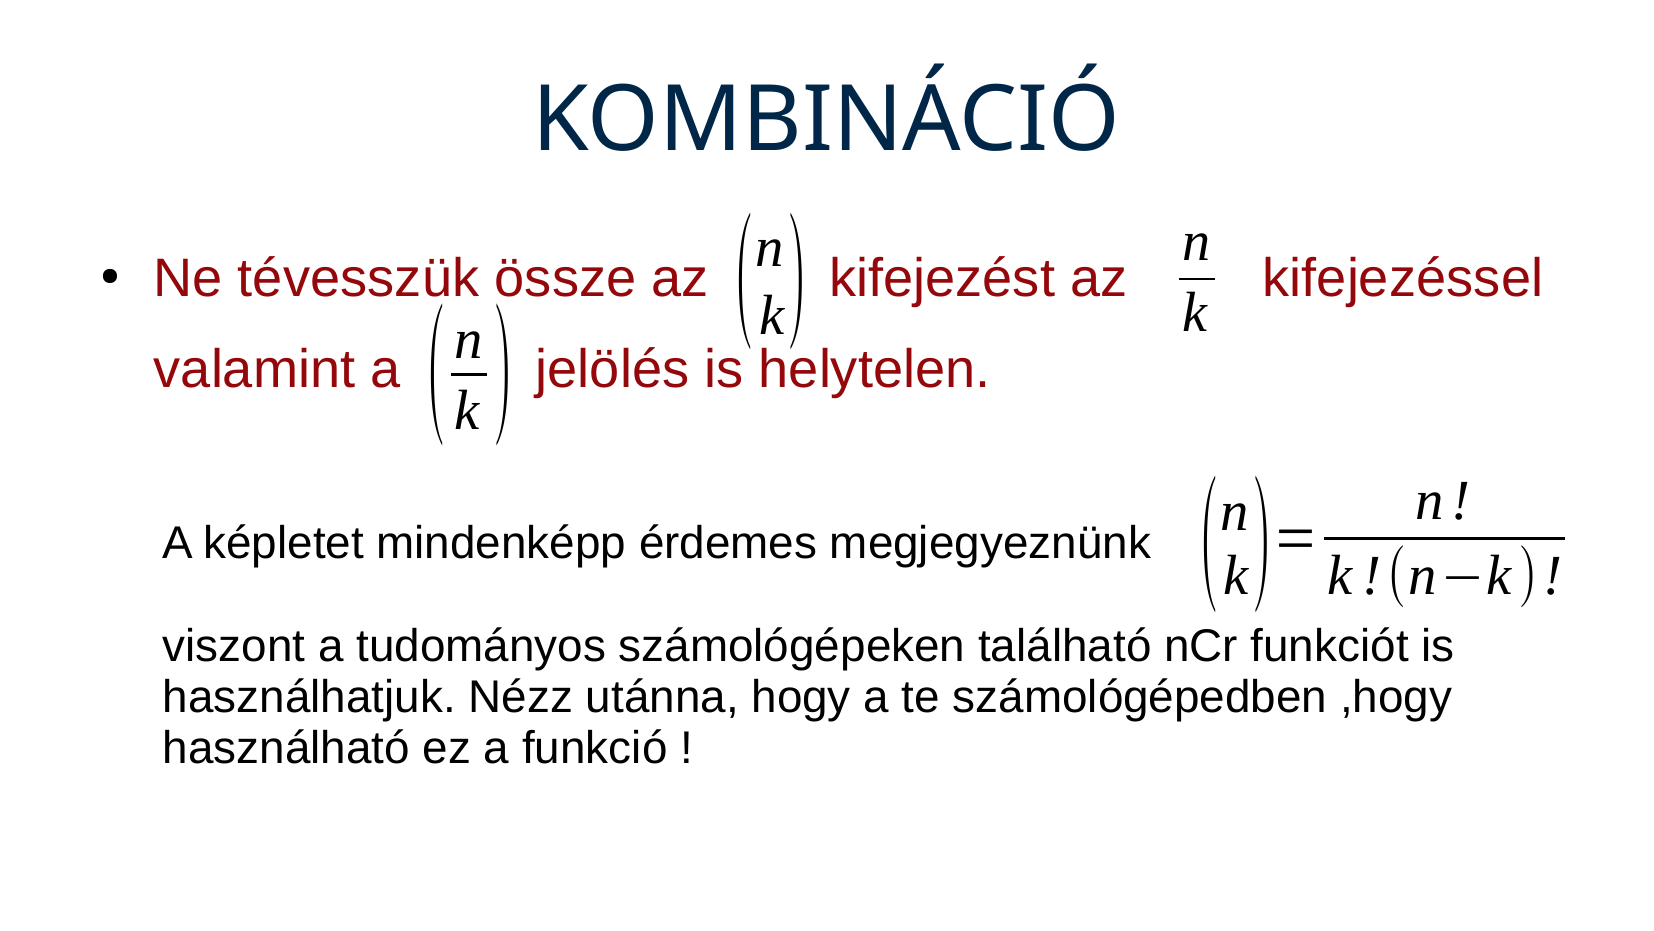

# KOMBINÁCIÓ
Ne tévesszük össze az kifejezést az kifejezéssel valamint a jelölés is helytelen.
A képletet mindenképp érdemes megjegyeznünk
viszont a tudományos számológépeken található nCr funkciót is
használhatjuk. Nézz utánna, hogy a te számológépedben ,hogy
használható ez a funkció !